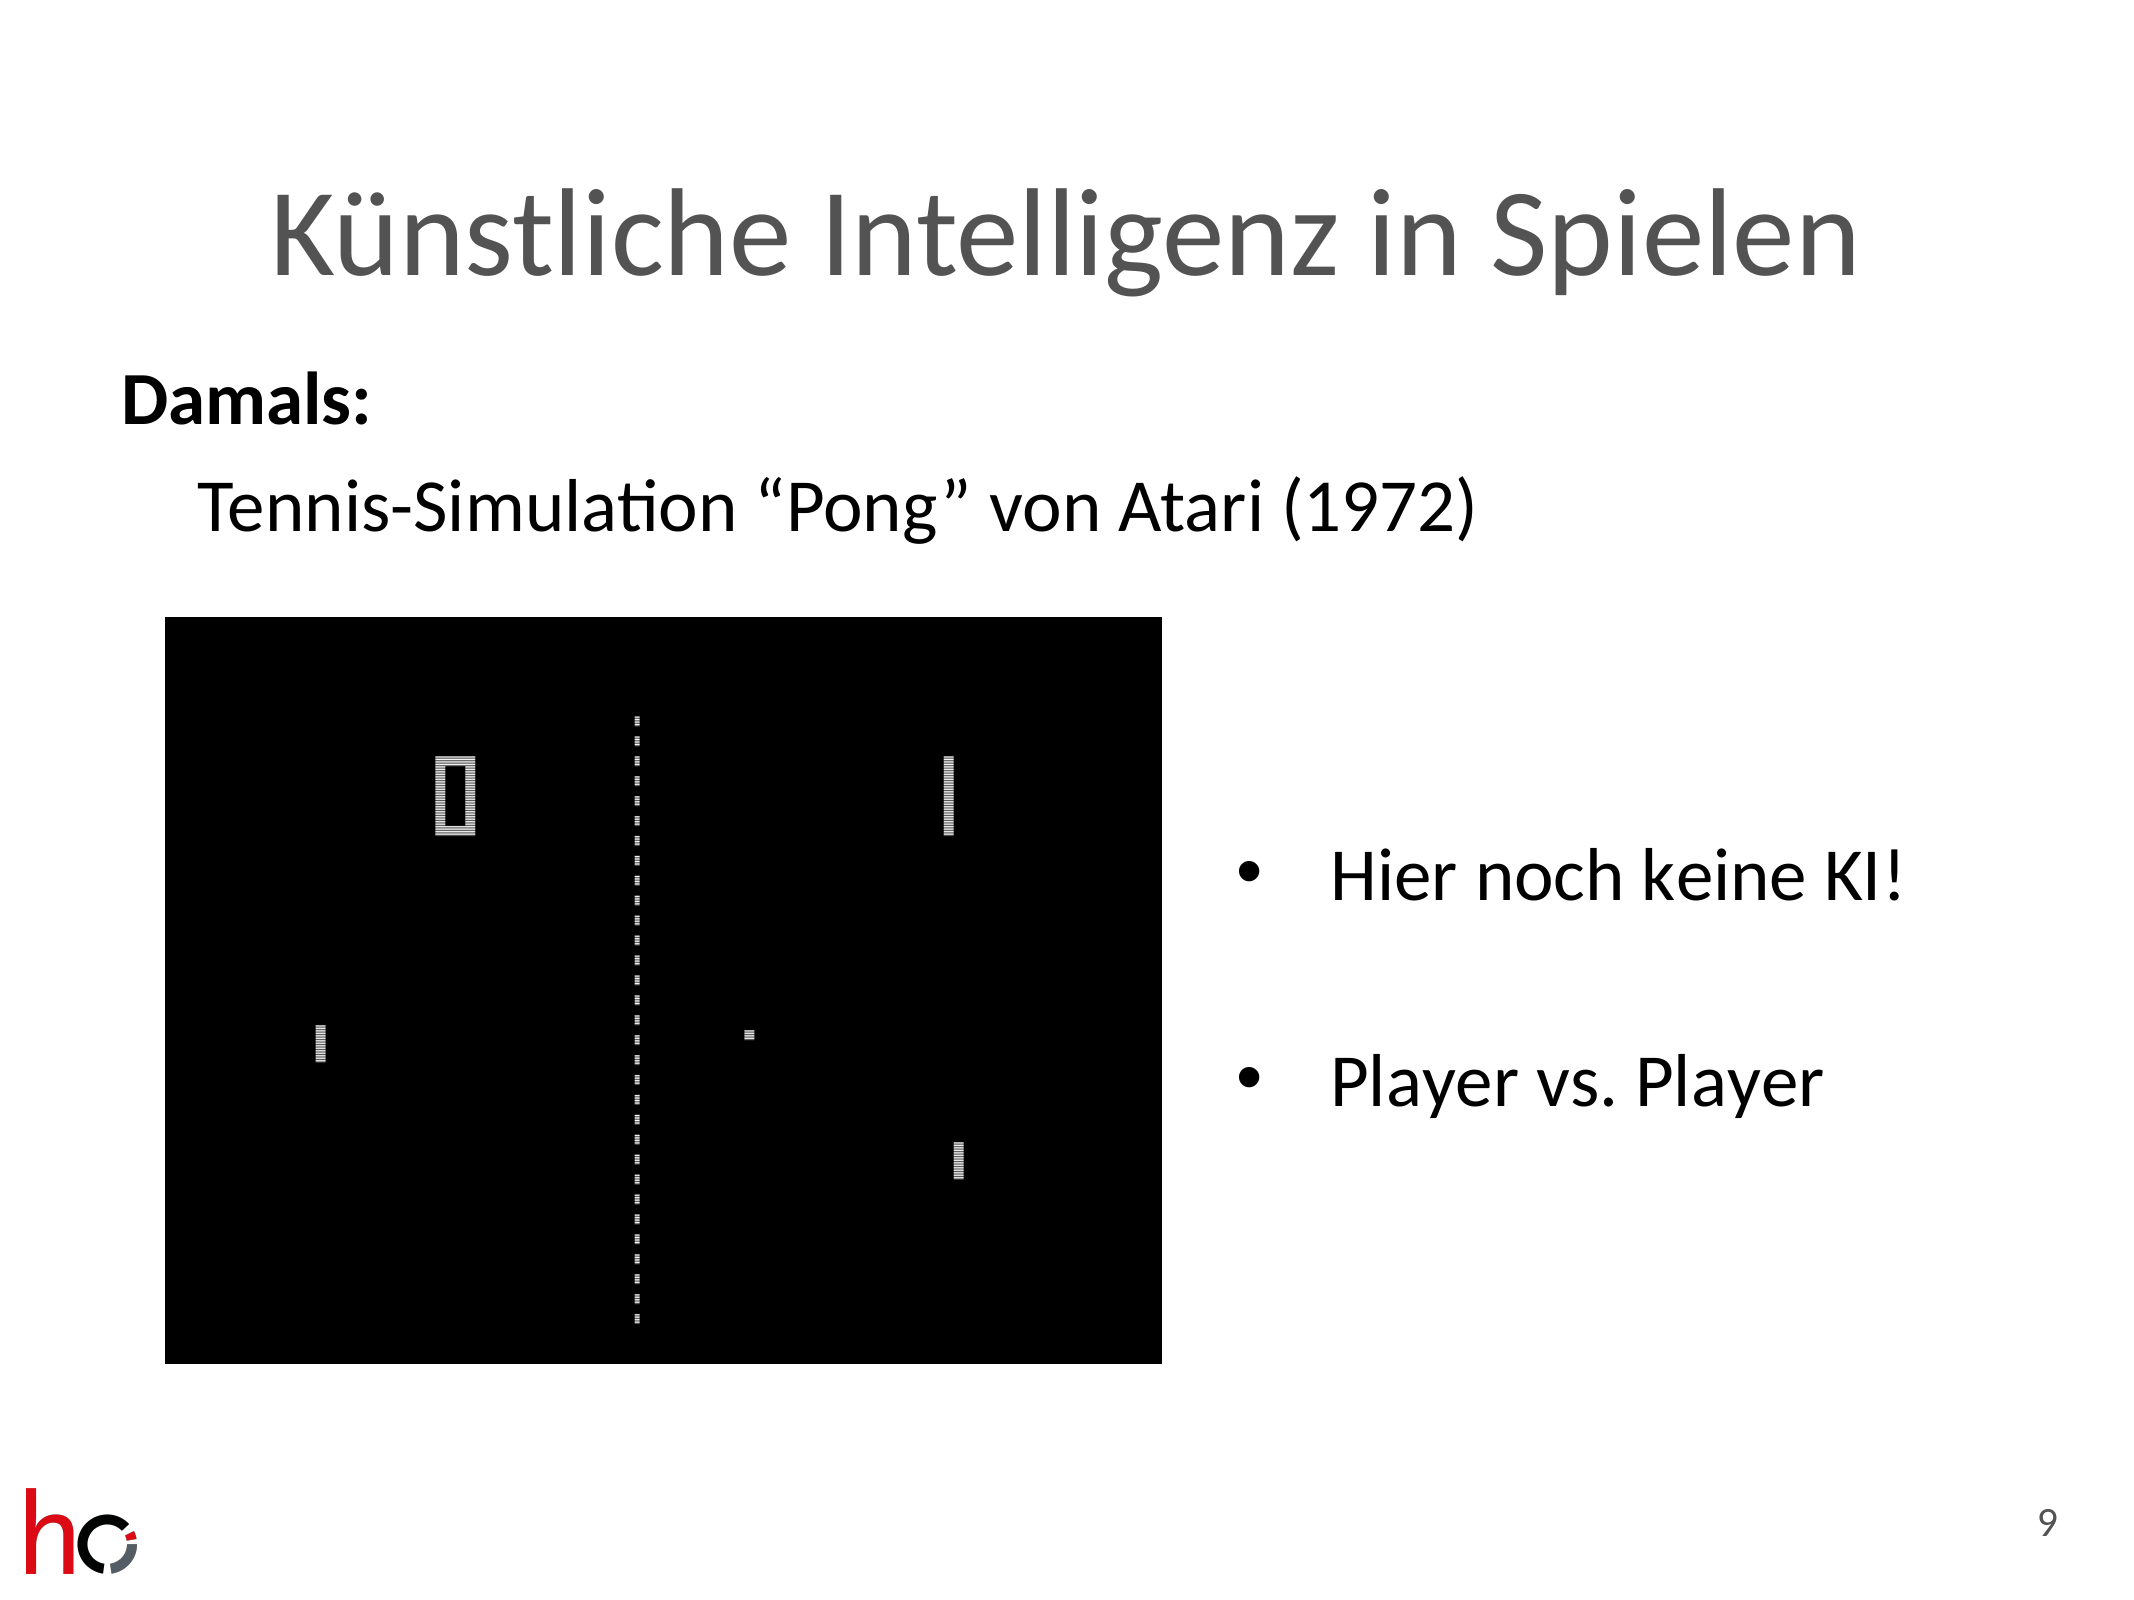

# Künstliche Intelligenz in Spielen
Damals:
		Tennis-Simulation “Pong” von Atari (1972)
Hier noch keine KI!
Player vs. Player